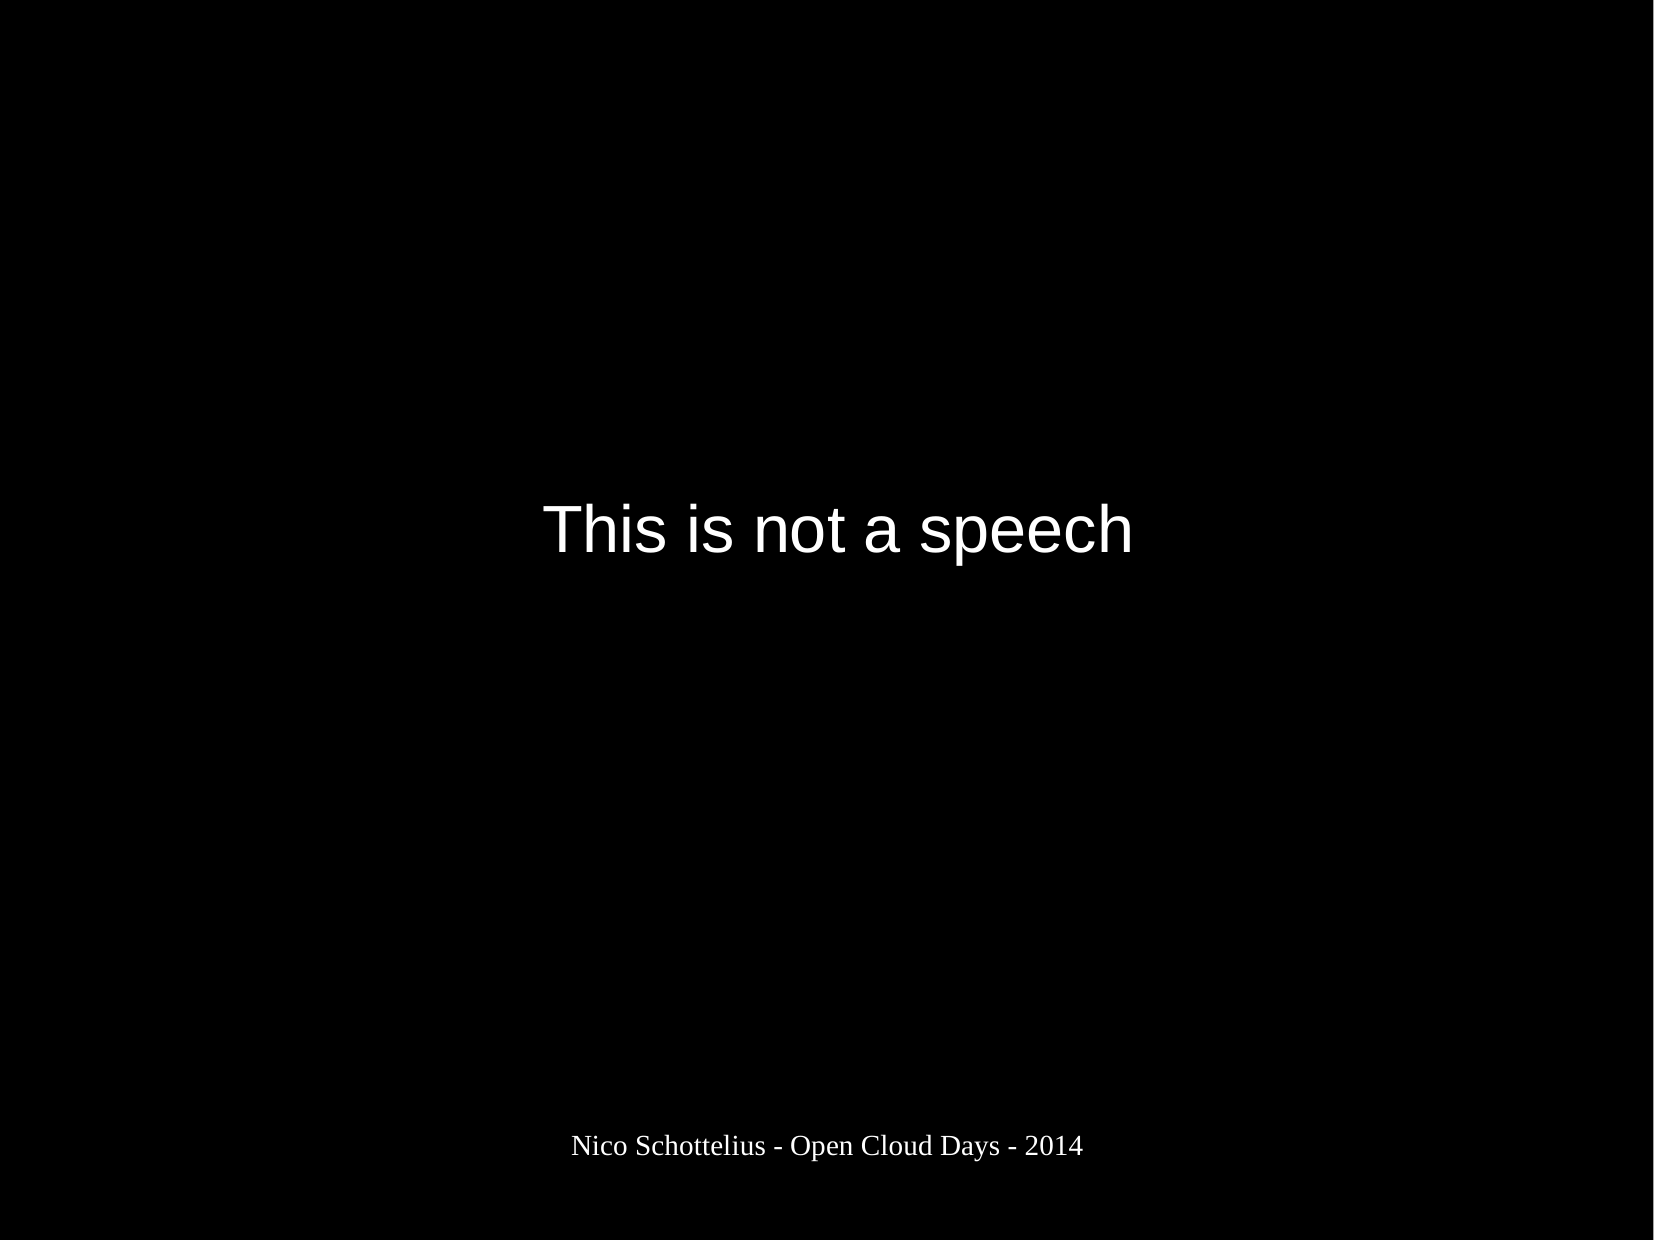

# This is not a speech
Nico Schottelius - Open Cloud Days - 2014